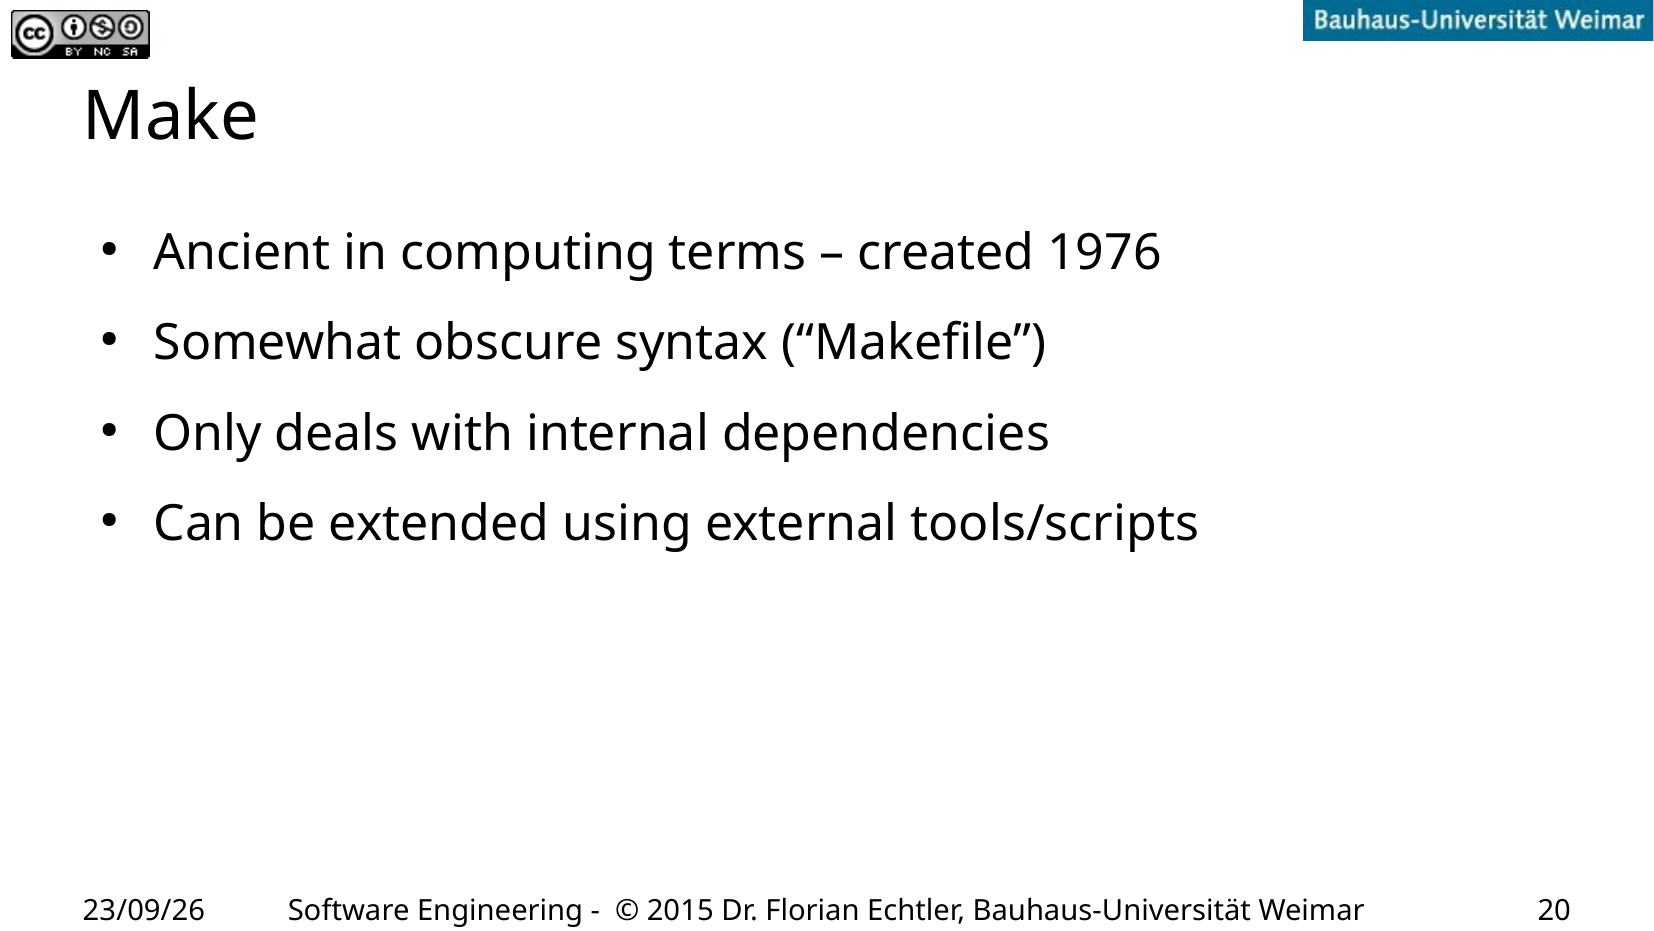

# Make
Ancient in computing terms – created 1976
Somewhat obscure syntax (“Makefile”)
Only deals with internal dependencies
Can be extended using external tools/scripts
Software Engineering - © 2015 Dr. Florian Echtler, Bauhaus-Universität Weimar
20